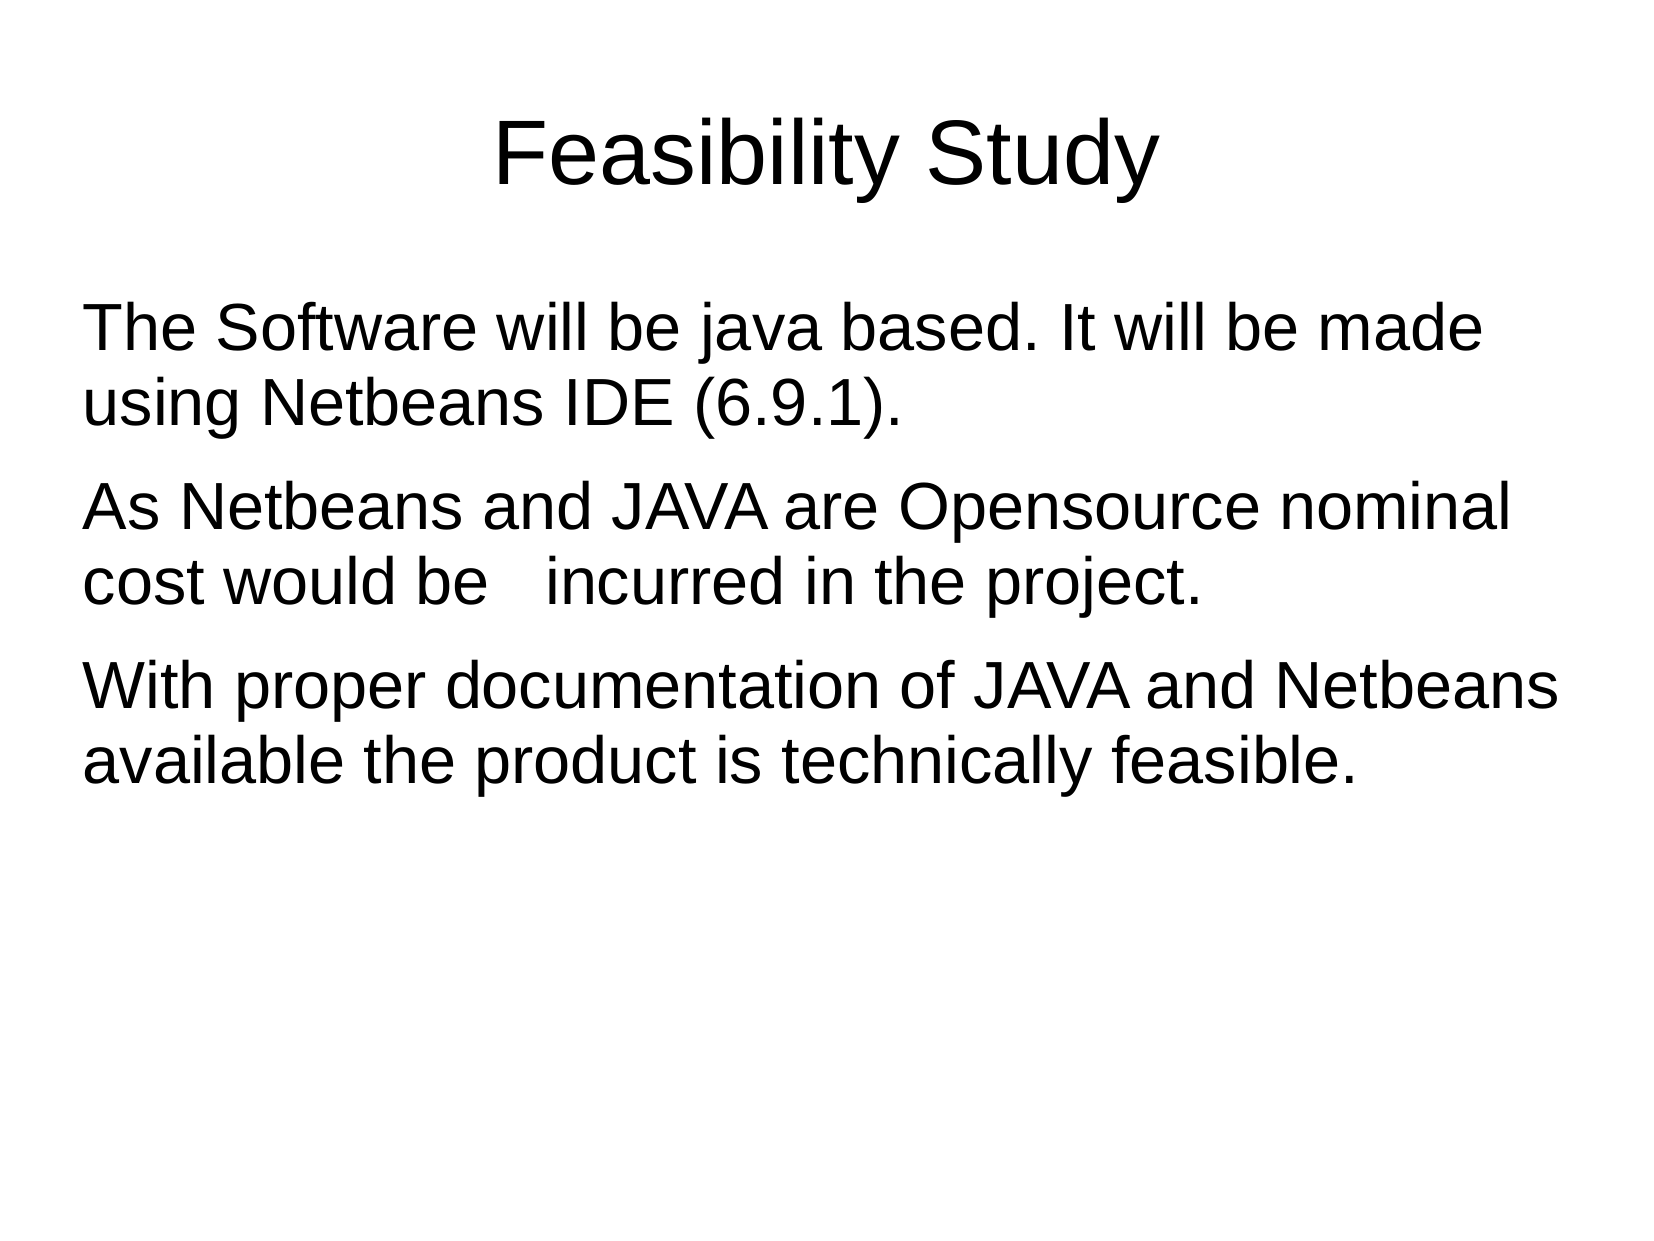

# Feasibility Study
The Software will be java based. It will be made using Netbeans IDE (6.9.1).
As Netbeans and JAVA are Opensource nominal cost would be incurred in the project.
With proper documentation of JAVA and Netbeans available the product is technically feasible.